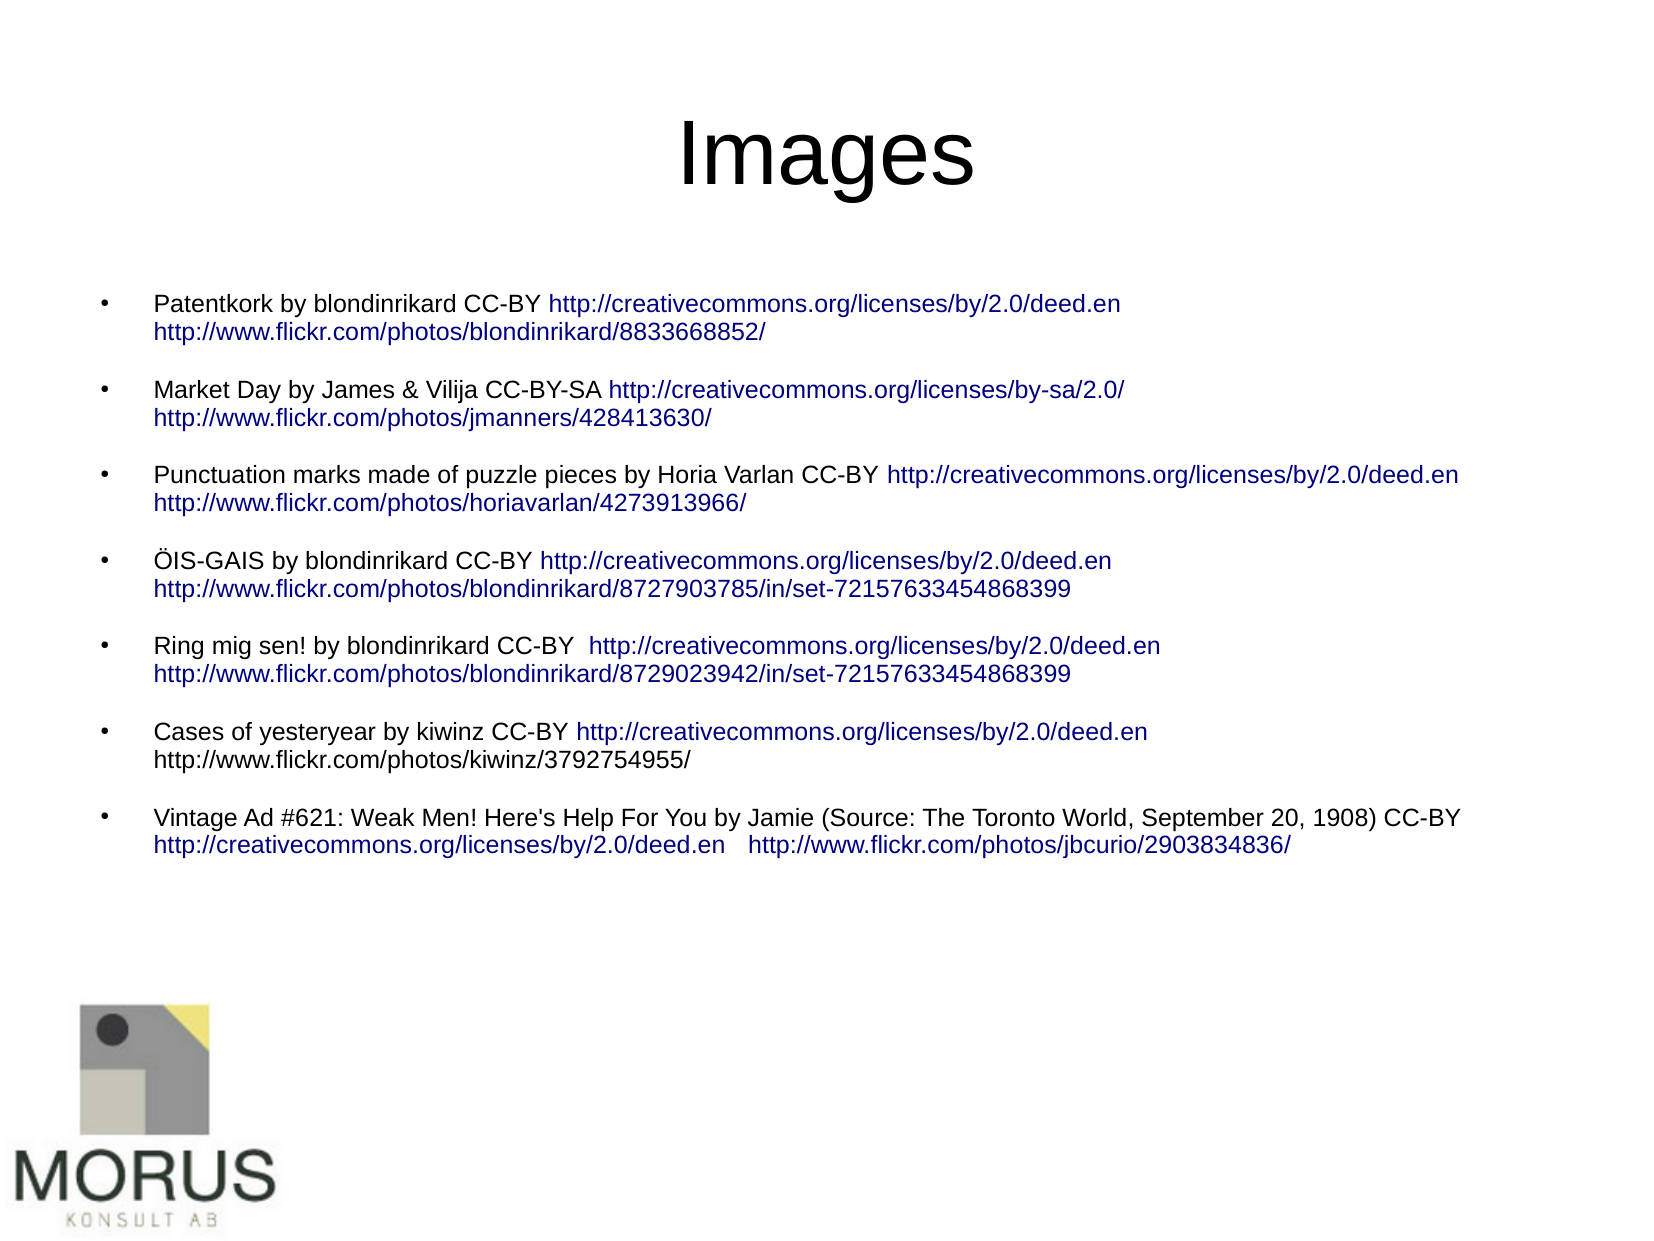

# Images
Patentkork by blondinrikard CC-BY http://creativecommons.org/licenses/by/2.0/deed.en http://www.flickr.com/photos/blondinrikard/8833668852/
Market Day by James & Vilija CC-BY-SA http://creativecommons.org/licenses/by-sa/2.0/ http://www.flickr.com/photos/jmanners/428413630/
Punctuation marks made of puzzle pieces by Horia Varlan CC-BY http://creativecommons.org/licenses/by/2.0/deed.en http://www.flickr.com/photos/horiavarlan/4273913966/
ÖIS-GAIS by blondinrikard CC-BY http://creativecommons.org/licenses/by/2.0/deed.en http://www.flickr.com/photos/blondinrikard/8727903785/in/set-72157633454868399
Ring mig sen! by blondinrikard CC-BY http://creativecommons.org/licenses/by/2.0/deed.en http://www.flickr.com/photos/blondinrikard/8729023942/in/set-72157633454868399
Cases of yesteryear by kiwinz CC-BY http://creativecommons.org/licenses/by/2.0/deed.en http://www.flickr.com/photos/kiwinz/3792754955/
Vintage Ad #621: Weak Men! Here's Help For You by Jamie (Source: The Toronto World, September 20, 1908) CC-BY http://creativecommons.org/licenses/by/2.0/deed.en http://www.flickr.com/photos/jbcurio/2903834836/